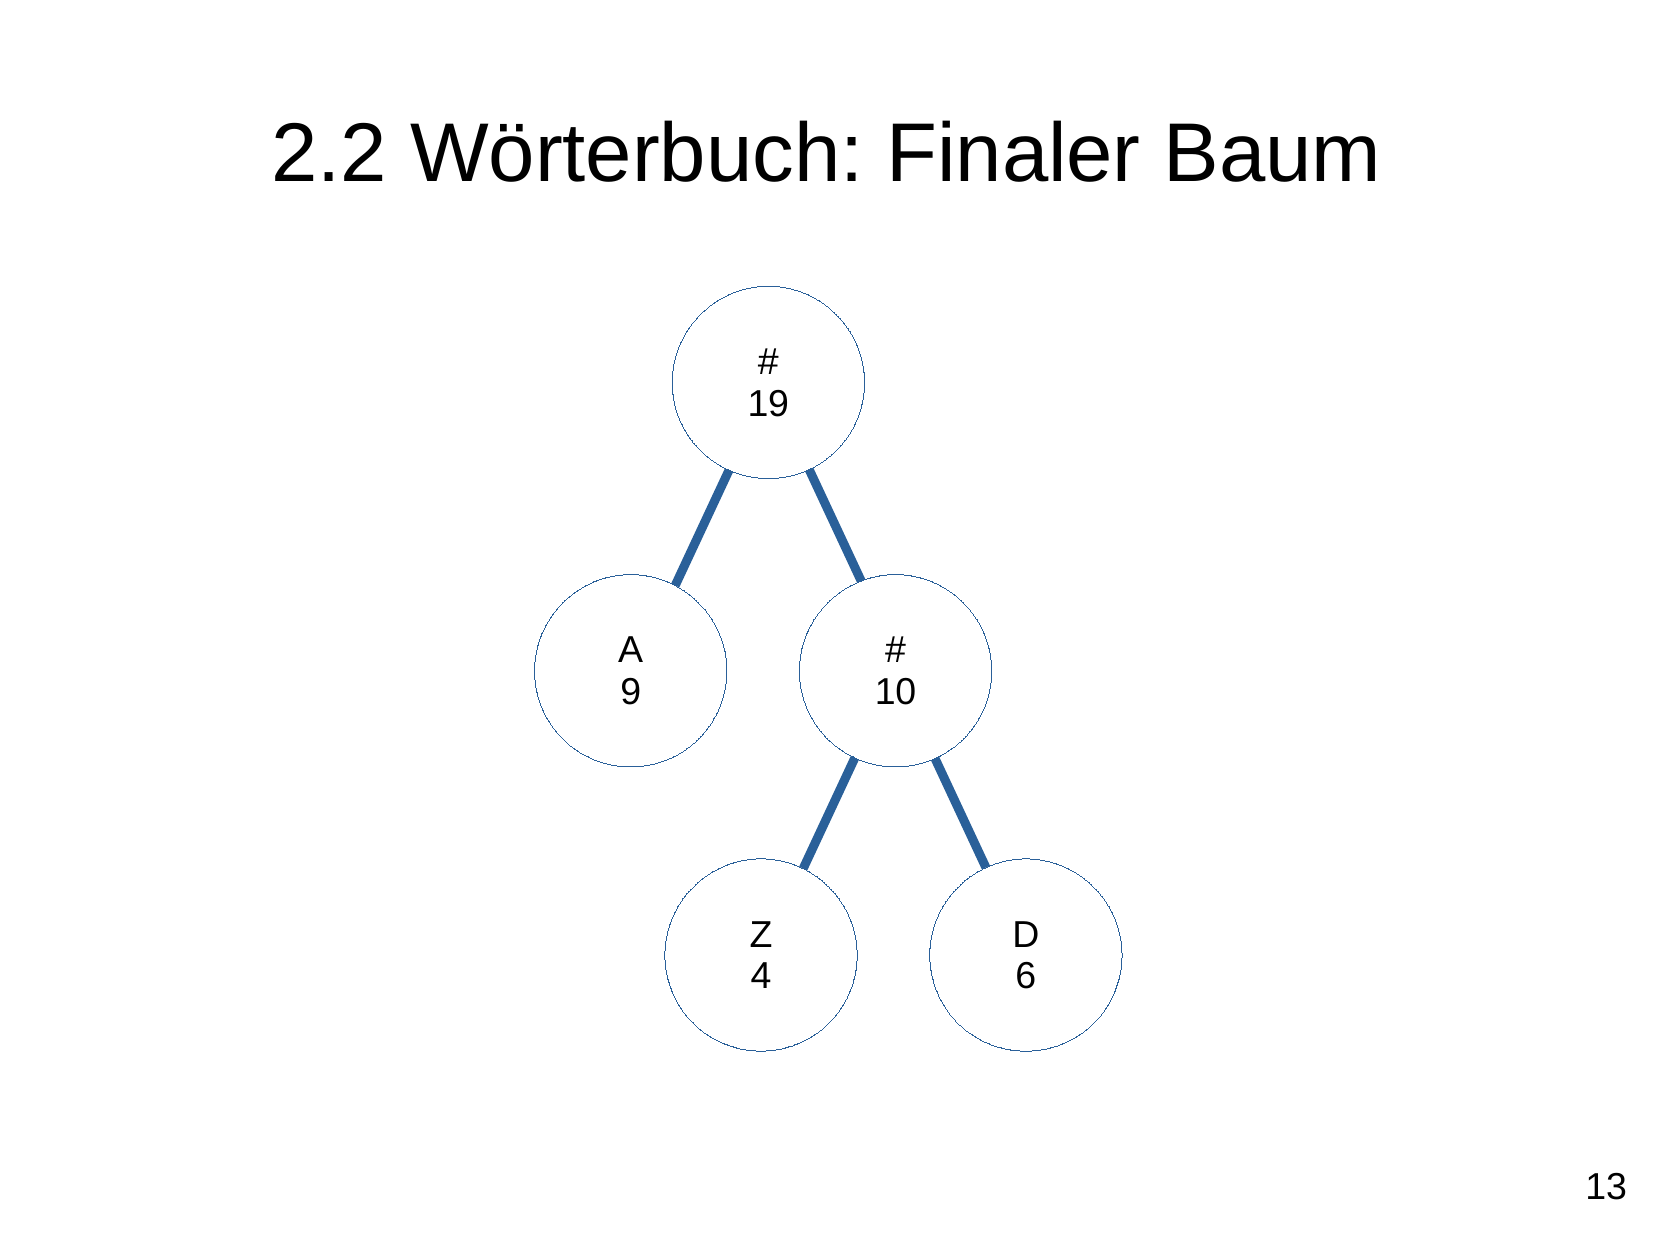

# 2.2 Wörterbuch: Finaler Baum
#
19
A
9
#
10
Z
4
D
6